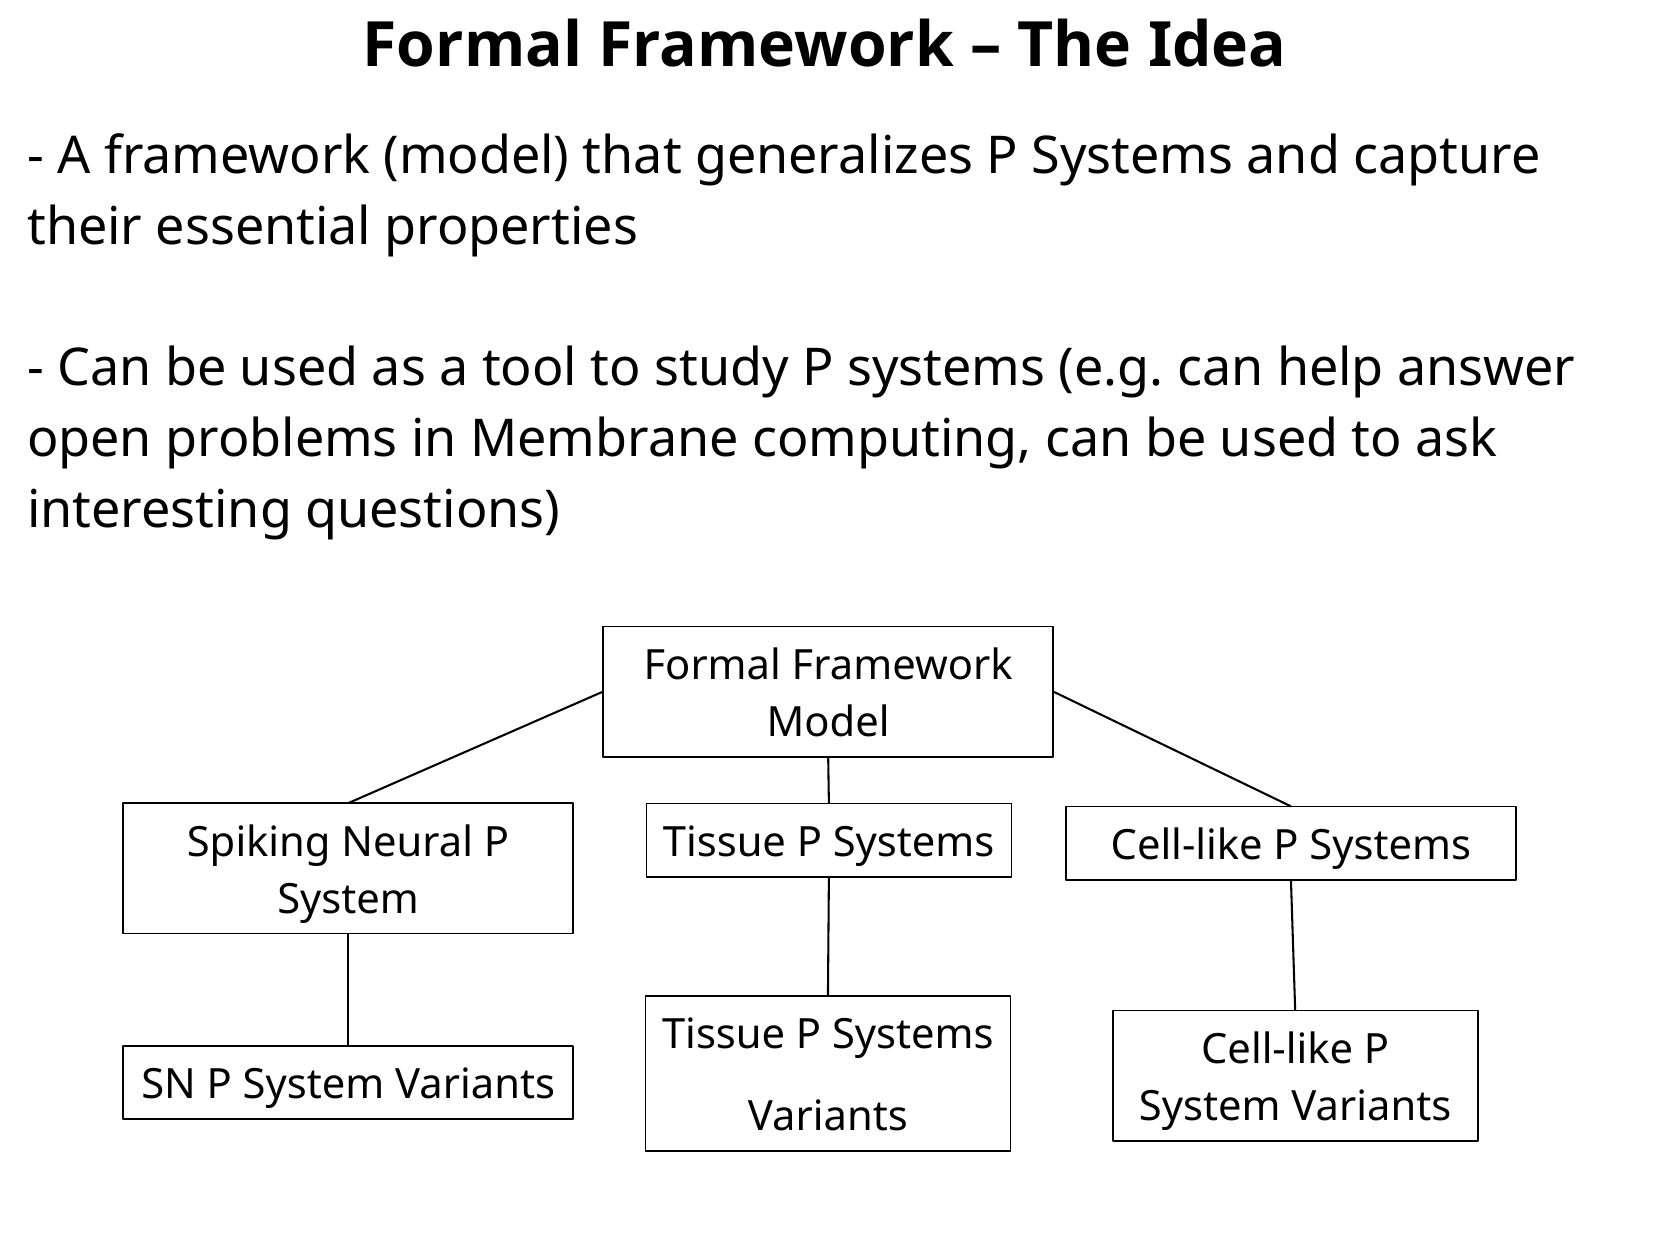

# Formal Framework – The Idea
- A framework (model) that generalizes P Systems and capture their essential properties
- Can be used as a tool to study P systems (e.g. can help answer open problems in Membrane computing, can be used to ask interesting questions)
Formal Framework Model
Spiking Neural P System
Tissue P Systems
Cell-like P Systems
Tissue P Systems
Variants
Cell-like P System Variants
SN P System Variants